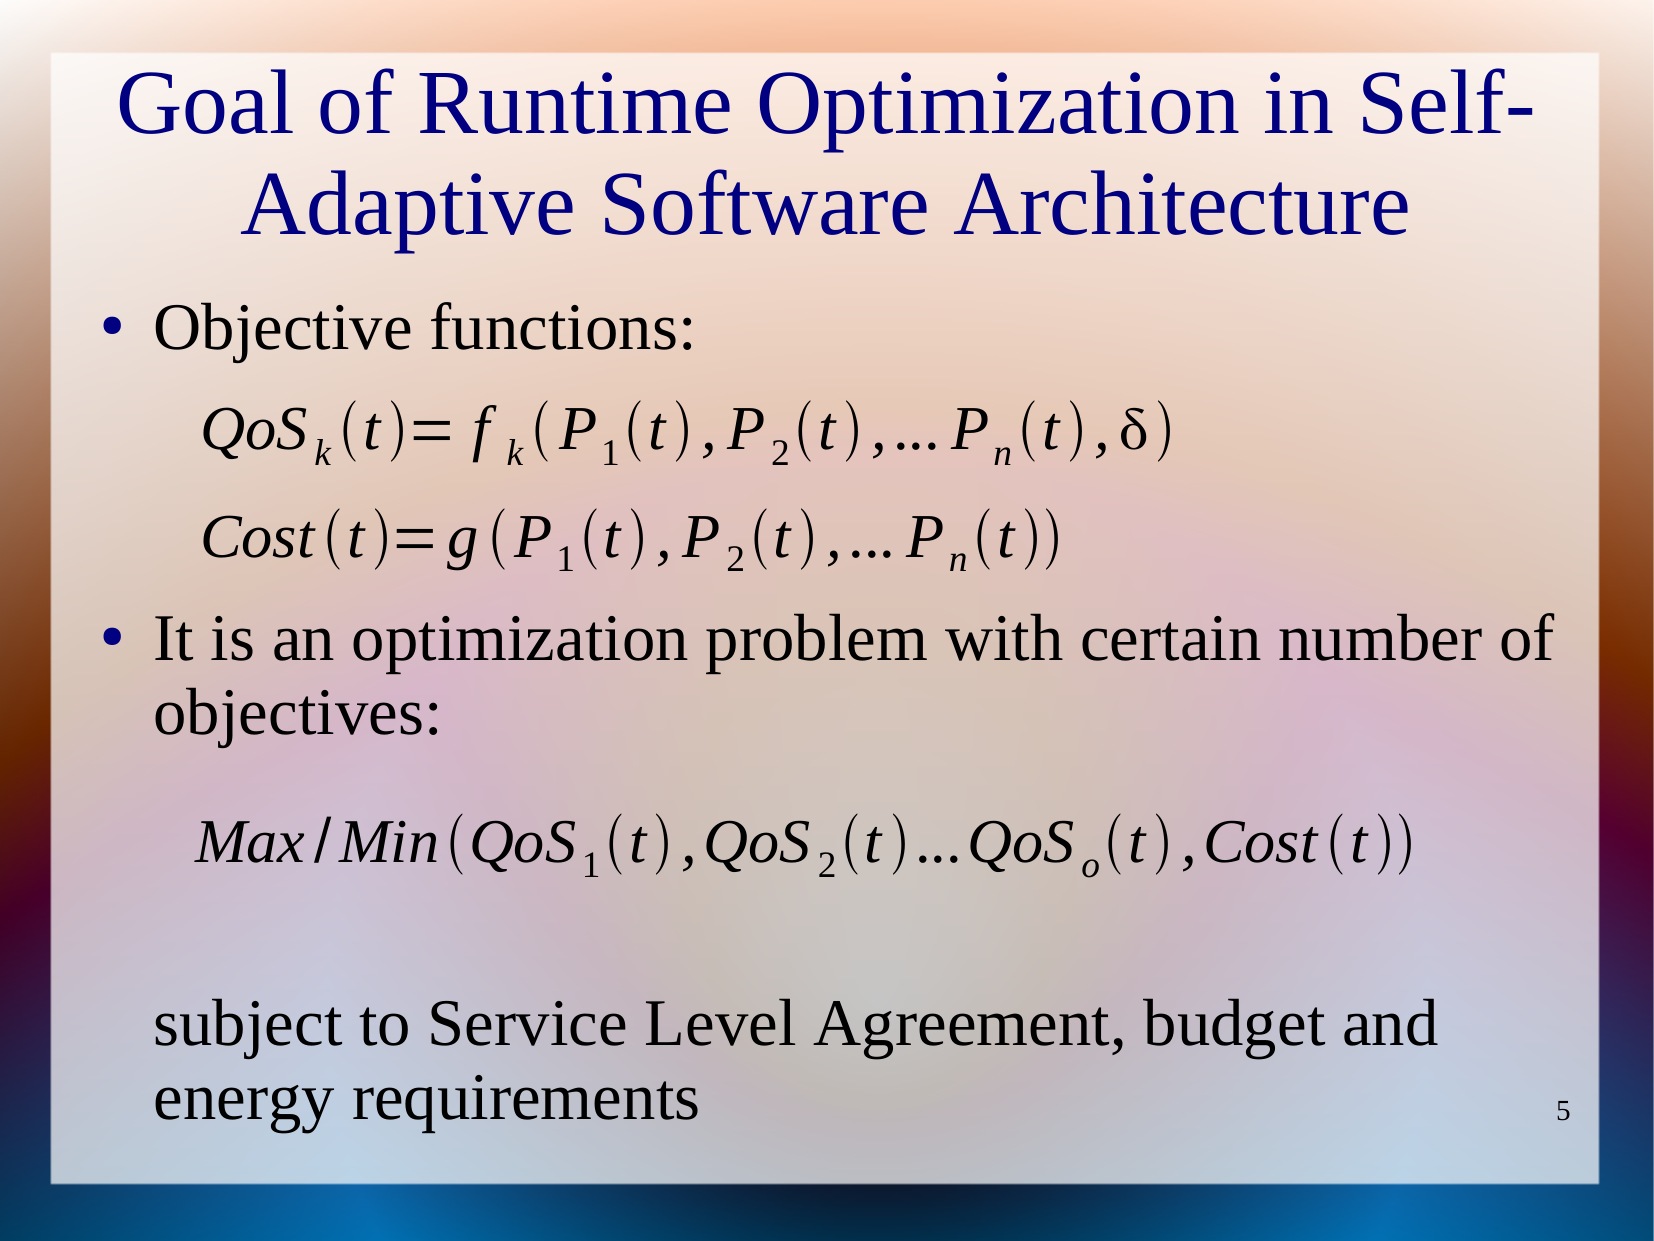

# Goal of Runtime Optimization in Self-Adaptive Software Architecture
Objective functions:
It is an optimization problem with certain number of objectives:
subject to Service Level Agreement, budget and energy requirements
5